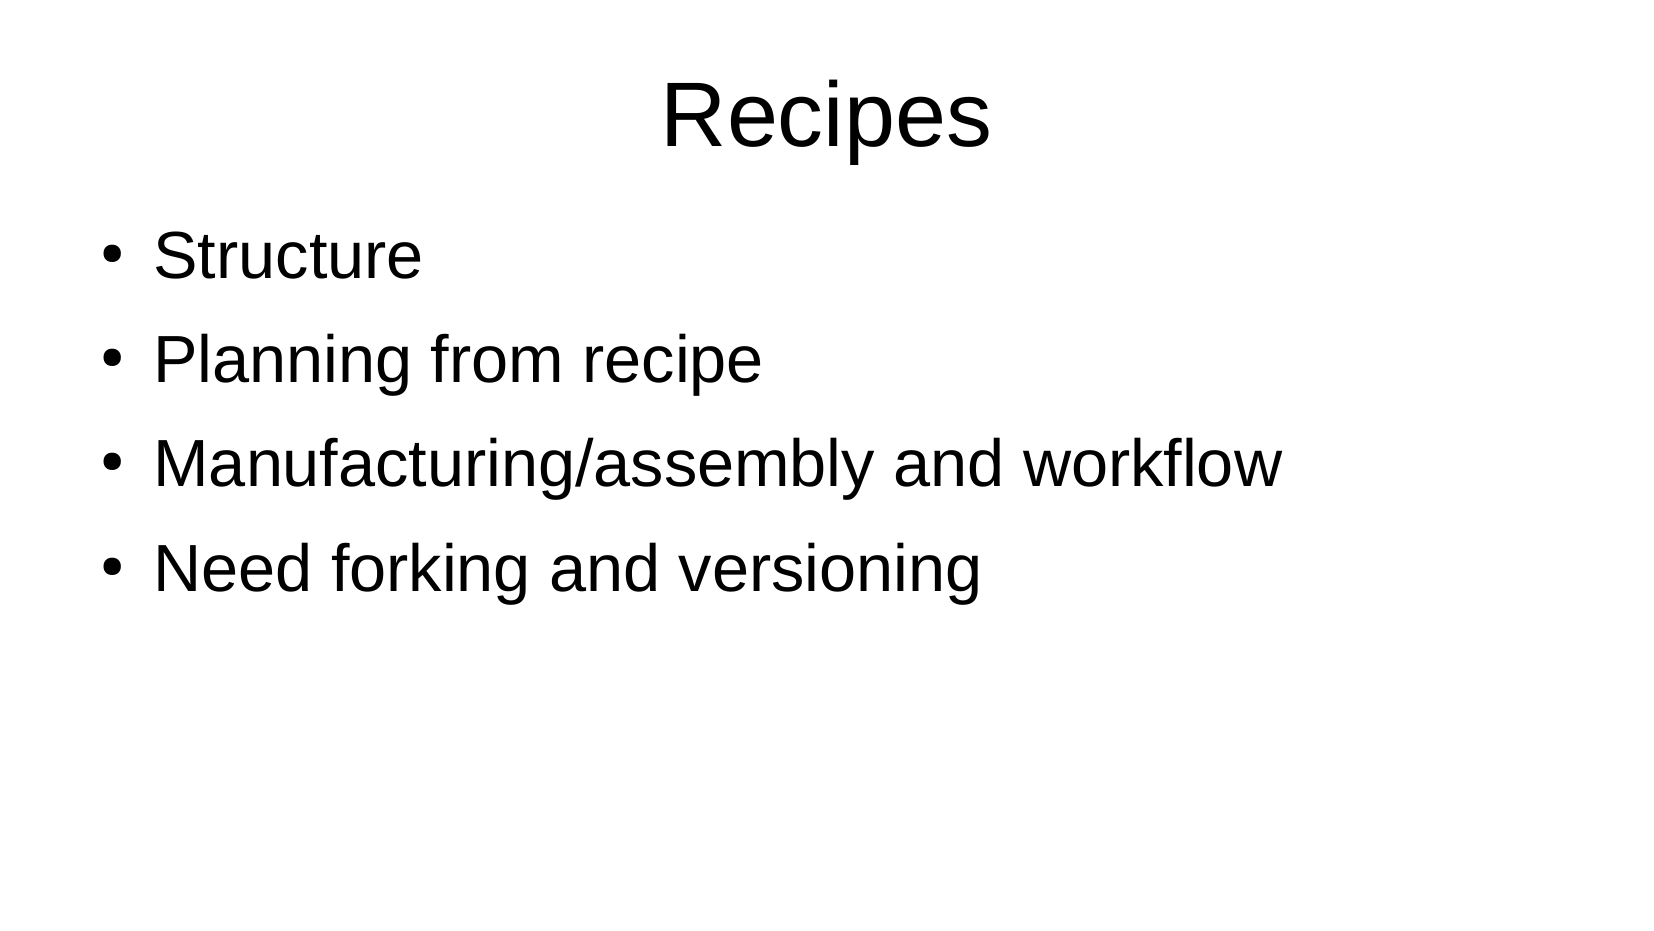

Recipes
# Structure
Planning from recipe
Manufacturing/assembly and workflow
Need forking and versioning